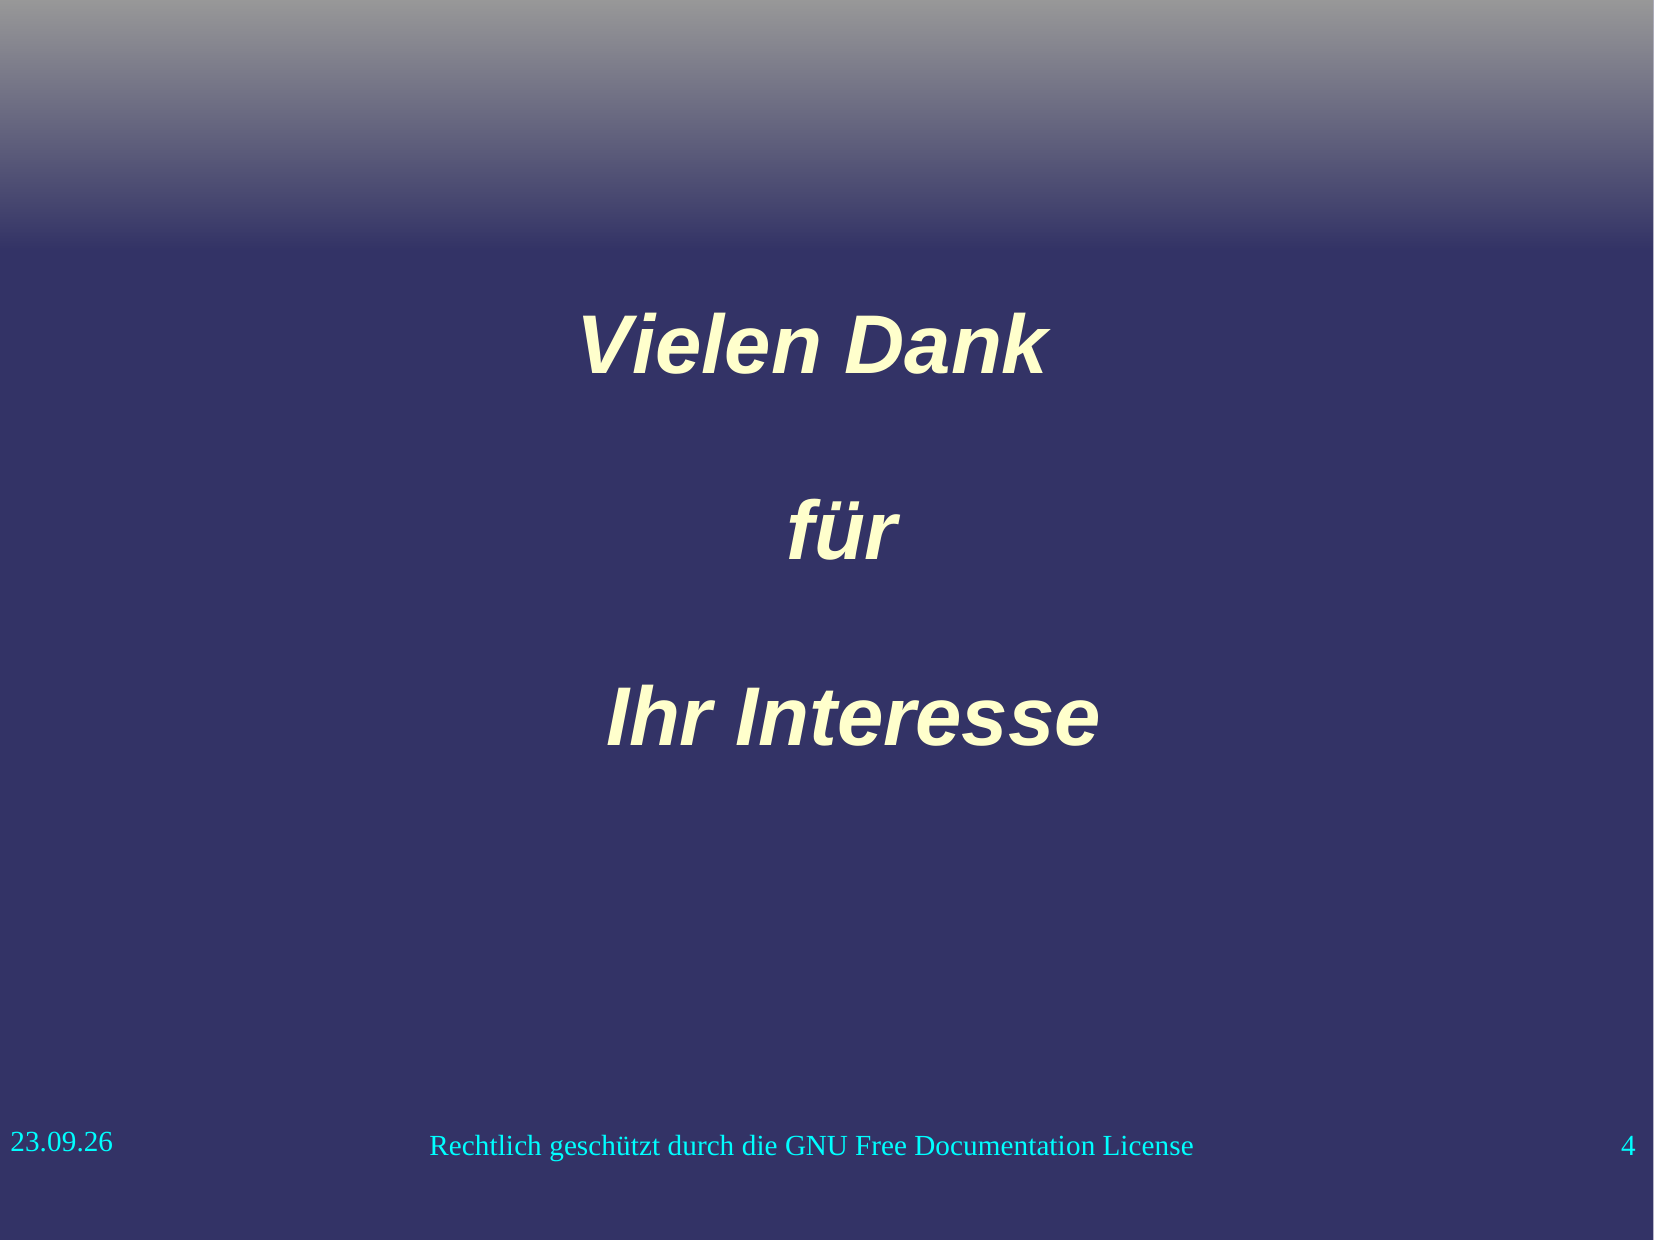

# Vielen Dank für Ihr Interesse
Rechtlich geschützt durch die GNU Free Documentation License
4